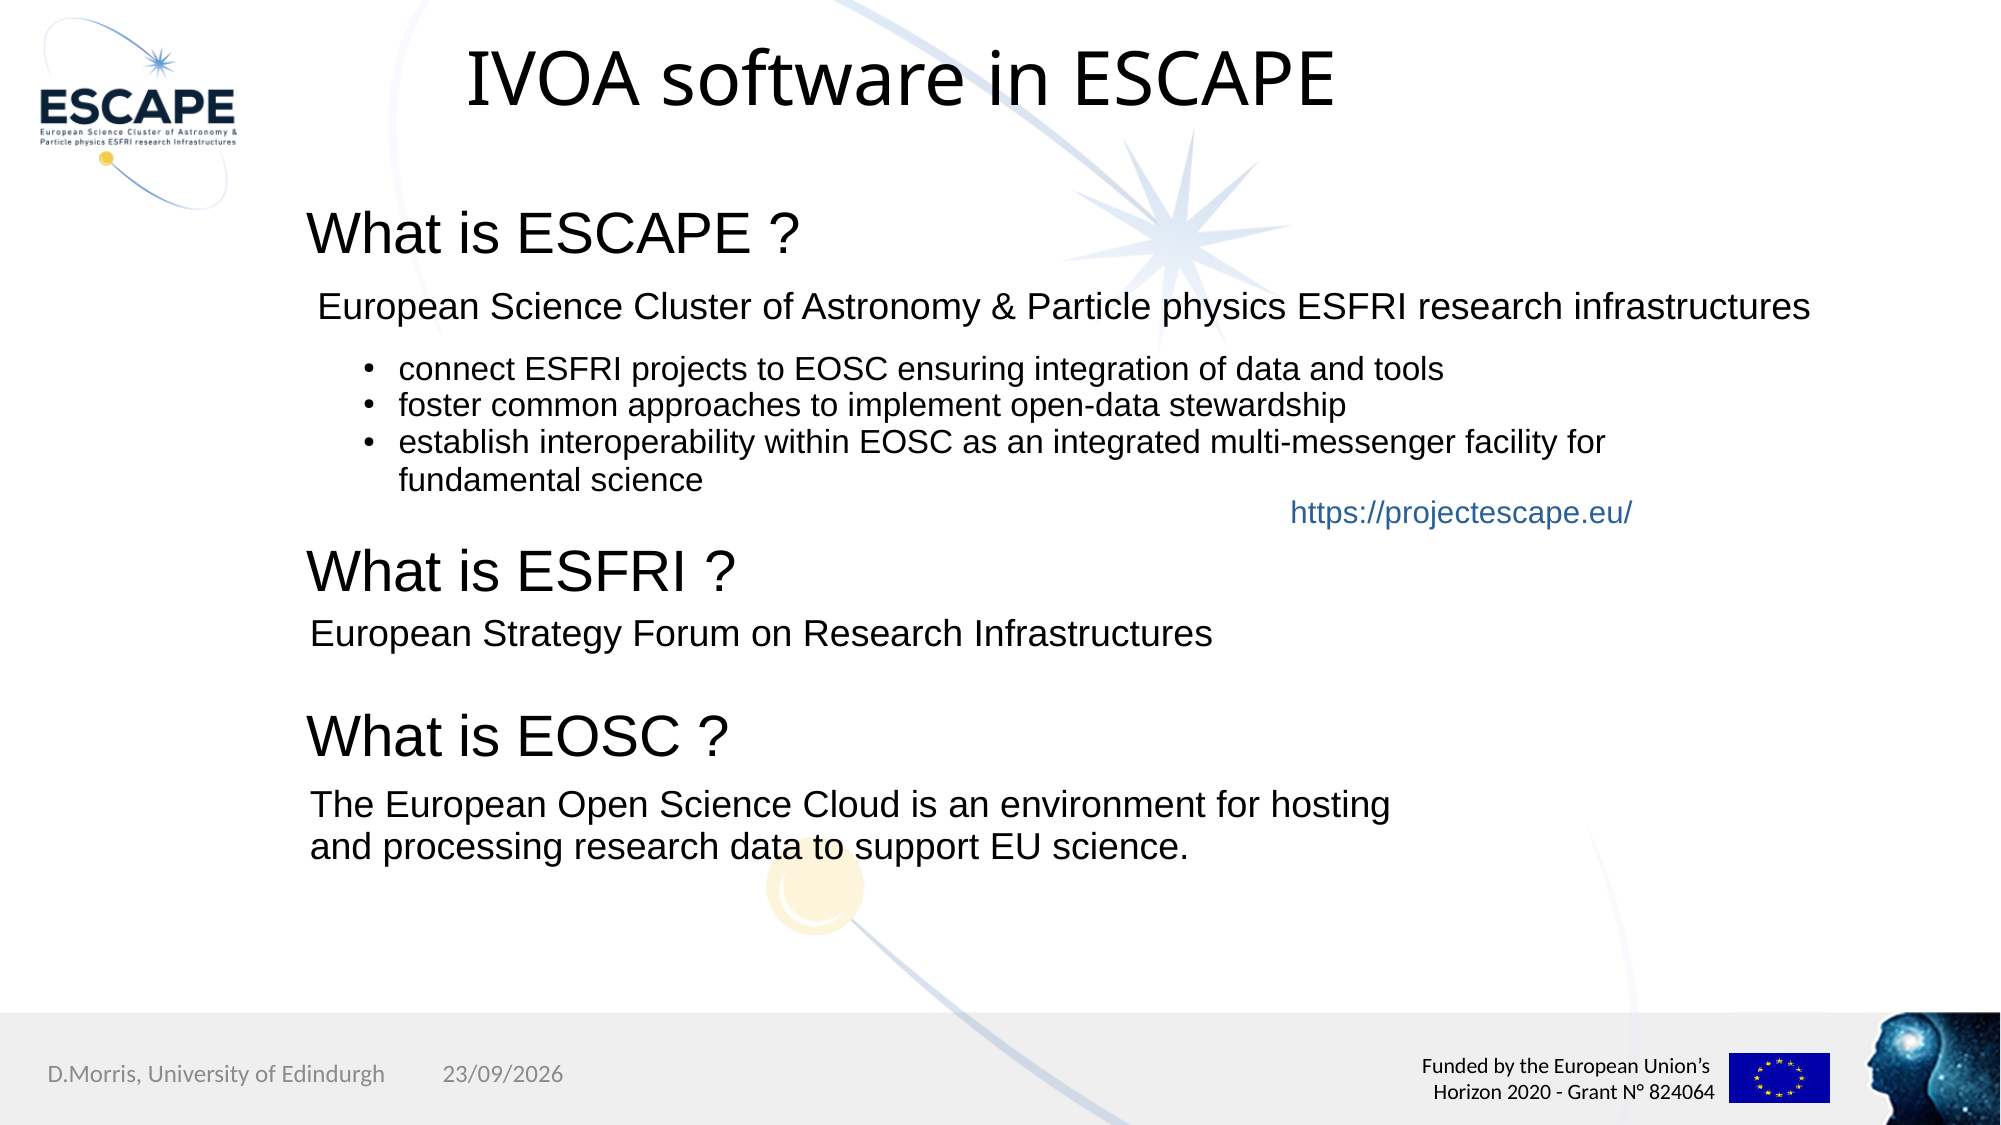

# IVOA software in ESCAPE
What is ESCAPE ?
European Science Cluster of Astronomy & Particle physics ESFRI research infrastructures
connect ESFRI projects to EOSC ensuring integration of data and tools
foster common approaches to implement open-data stewardship
establish interoperability within EOSC as an integrated multi-messenger facility for fundamental science
https://projectescape.eu/
What is ESFRI ?
European Strategy Forum on Research Infrastructures
What is EOSC ?
The European Open Science Cloud is an environment for hosting
and processing research data to support EU science.
D.Morris, University of Edindurgh